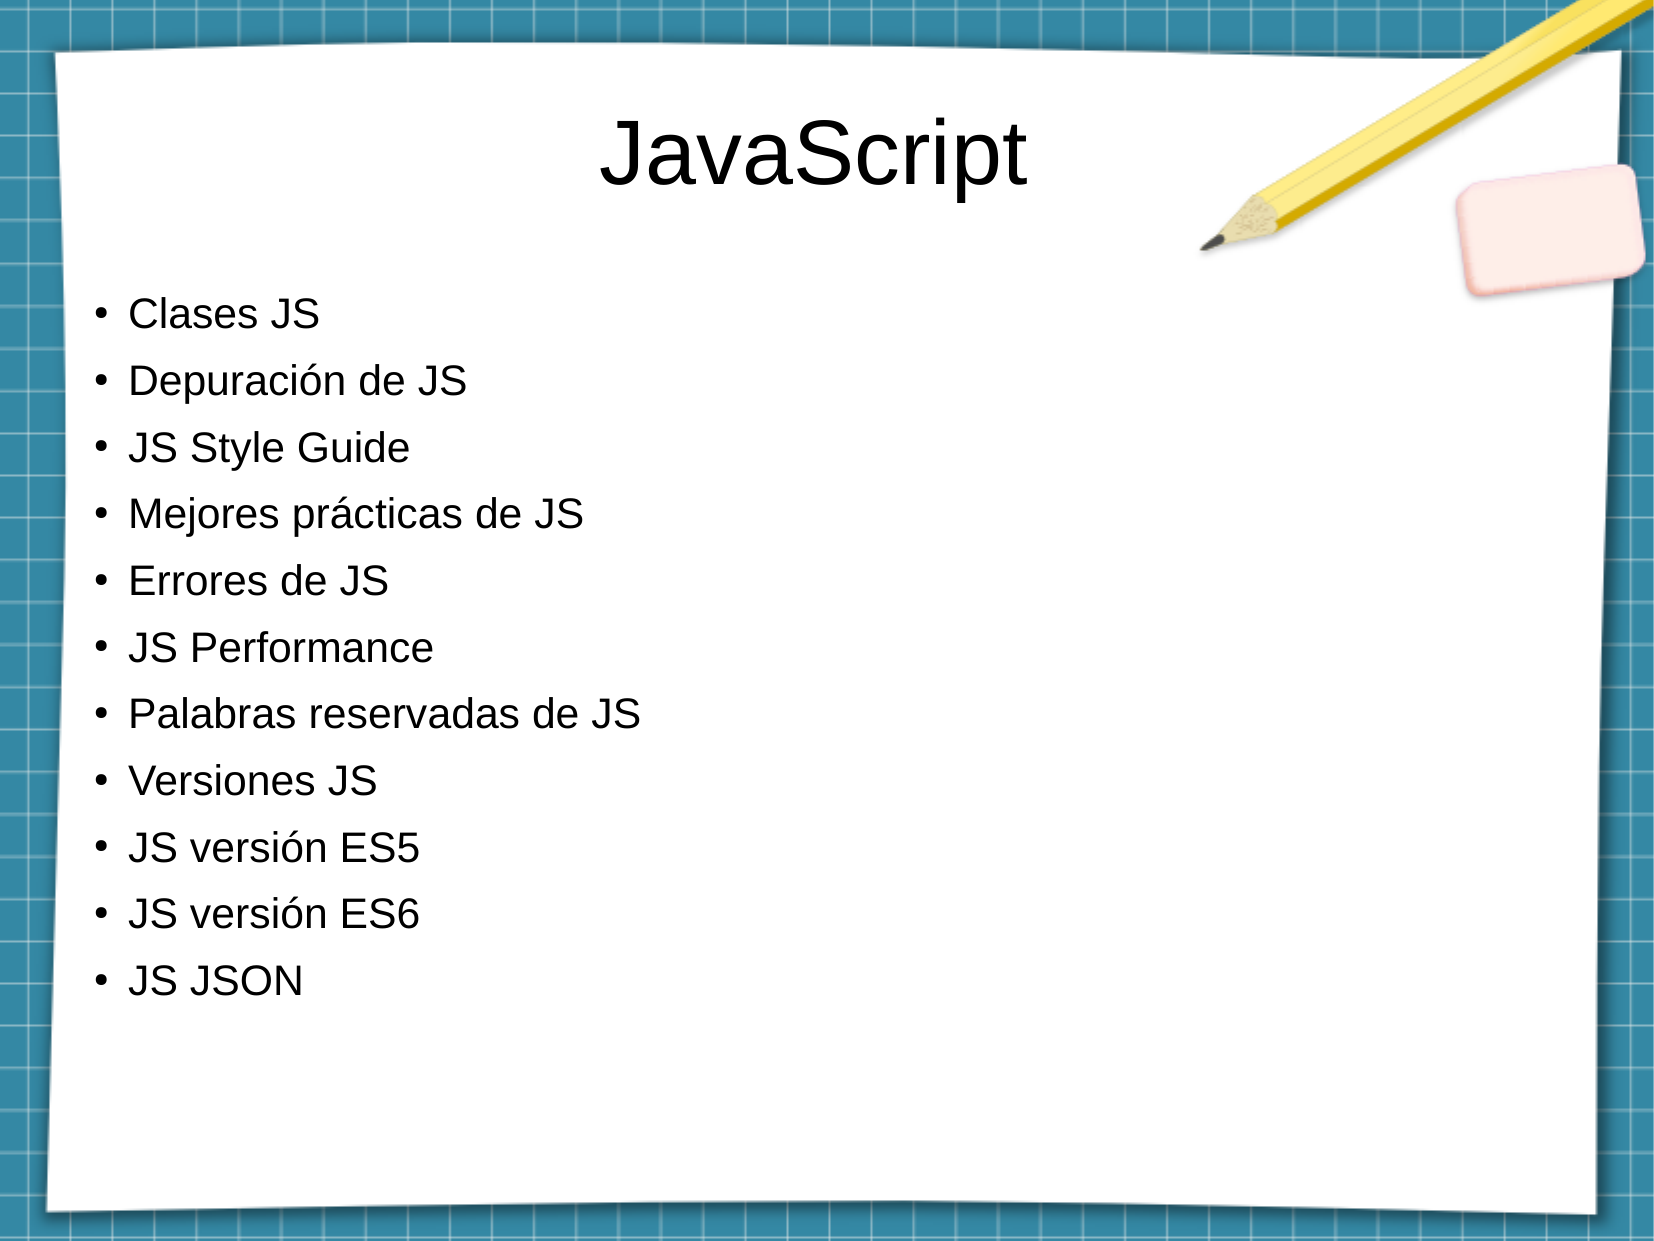

# JavaScript
Clases JS
Depuración de JS
JS Style Guide
Mejores prácticas de JS
Errores de JS
JS Performance
Palabras reservadas de JS
Versiones JS
JS versión ES5
JS versión ES6
JS JSON